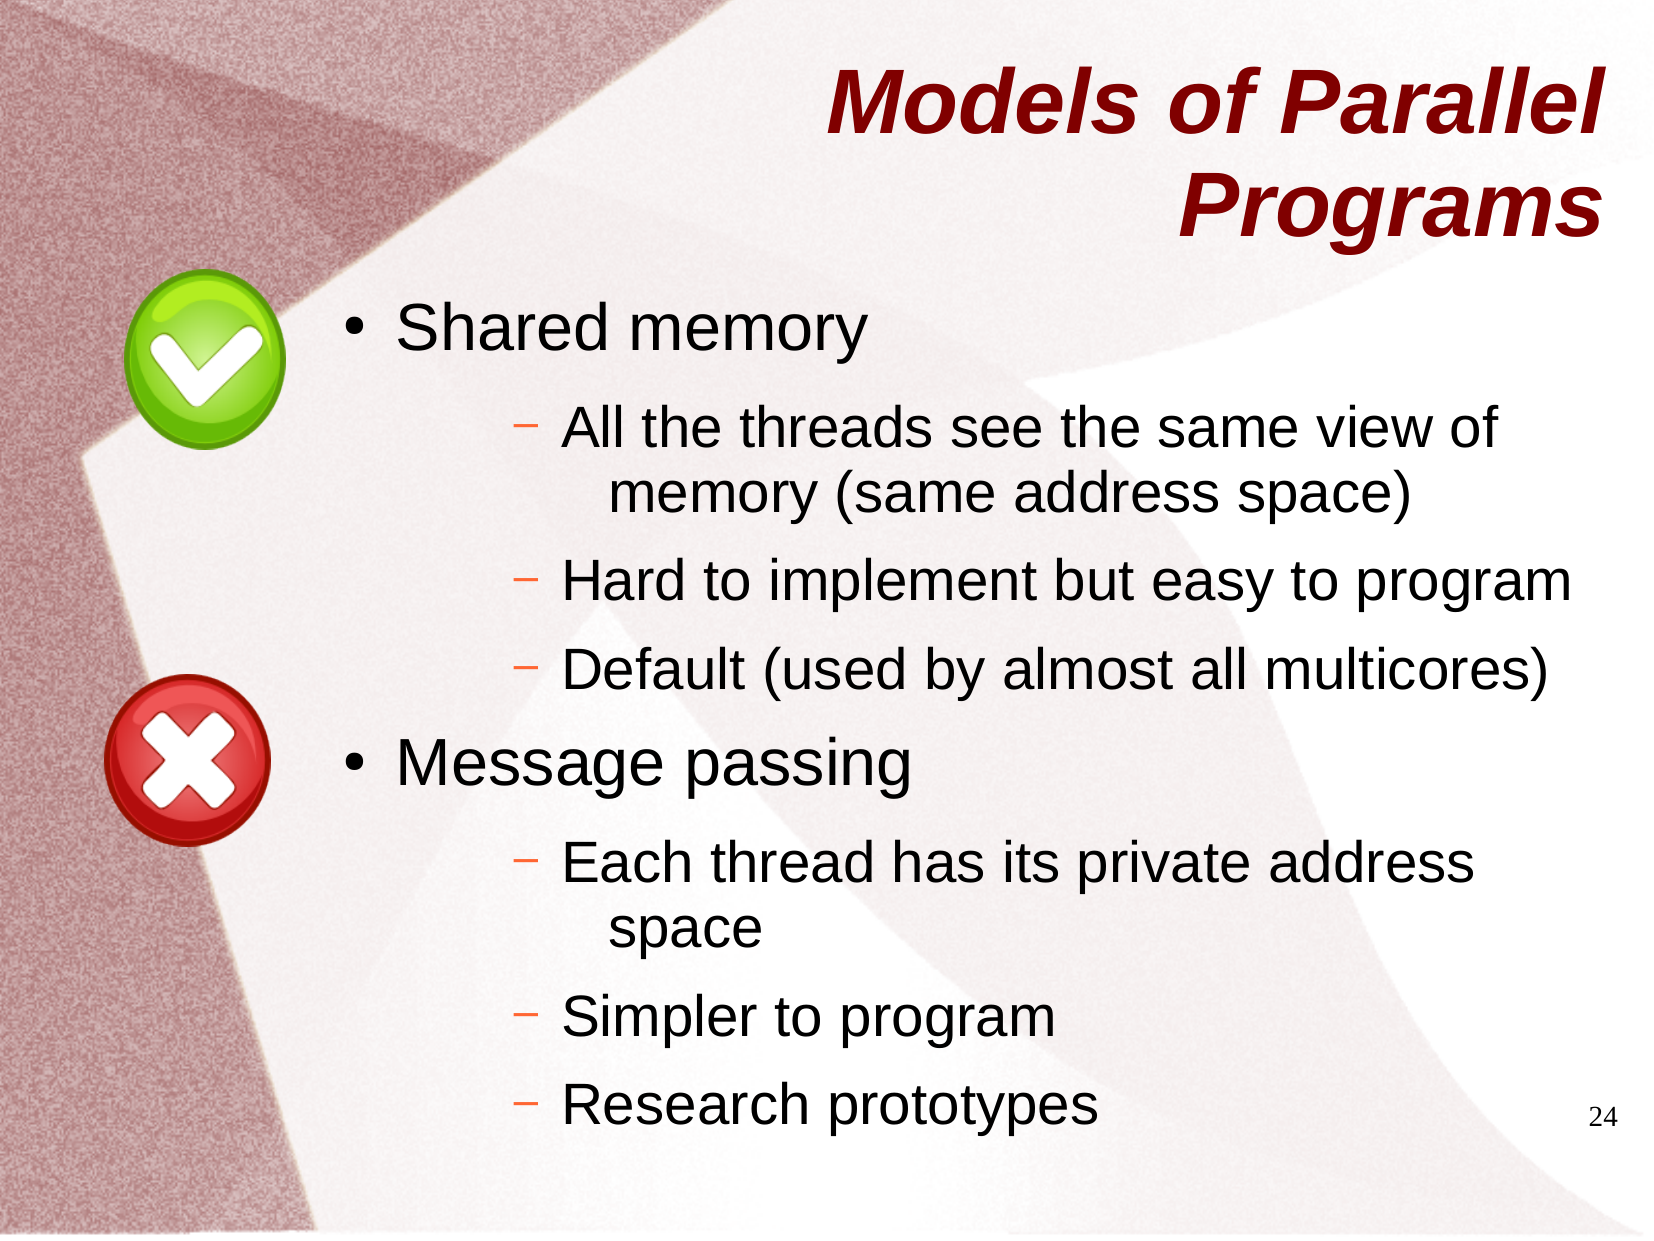

# Models of Parallel Programs
Shared memory
All the threads see the same view of memory (same address space)
Hard to implement but easy to program
Default (used by almost all multicores)
Message passing
Each thread has its private address space
Simpler to program
Research prototypes
24